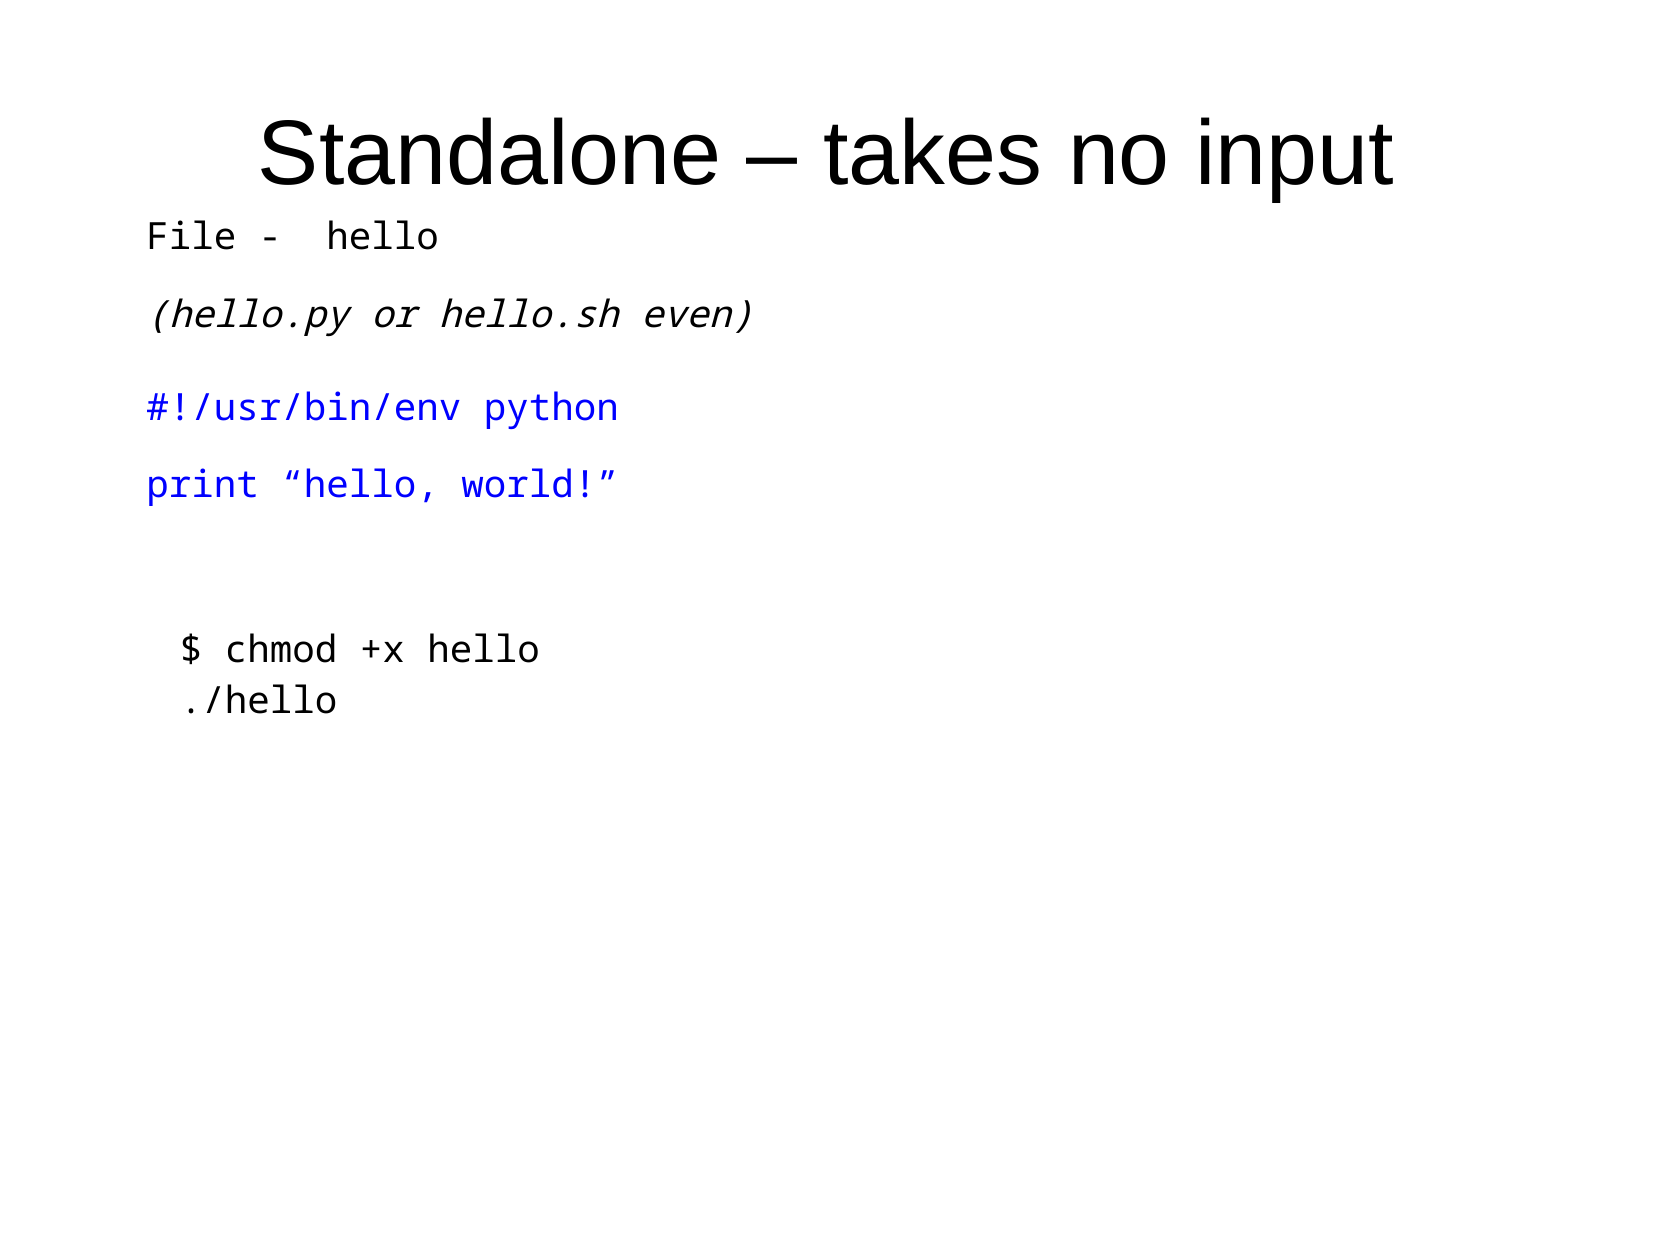

# Standalone – takes no input
File - hello
(hello.py or hello.sh even)
#!/usr/bin/env python
print “hello, world!”
$ chmod +x hello
./hello